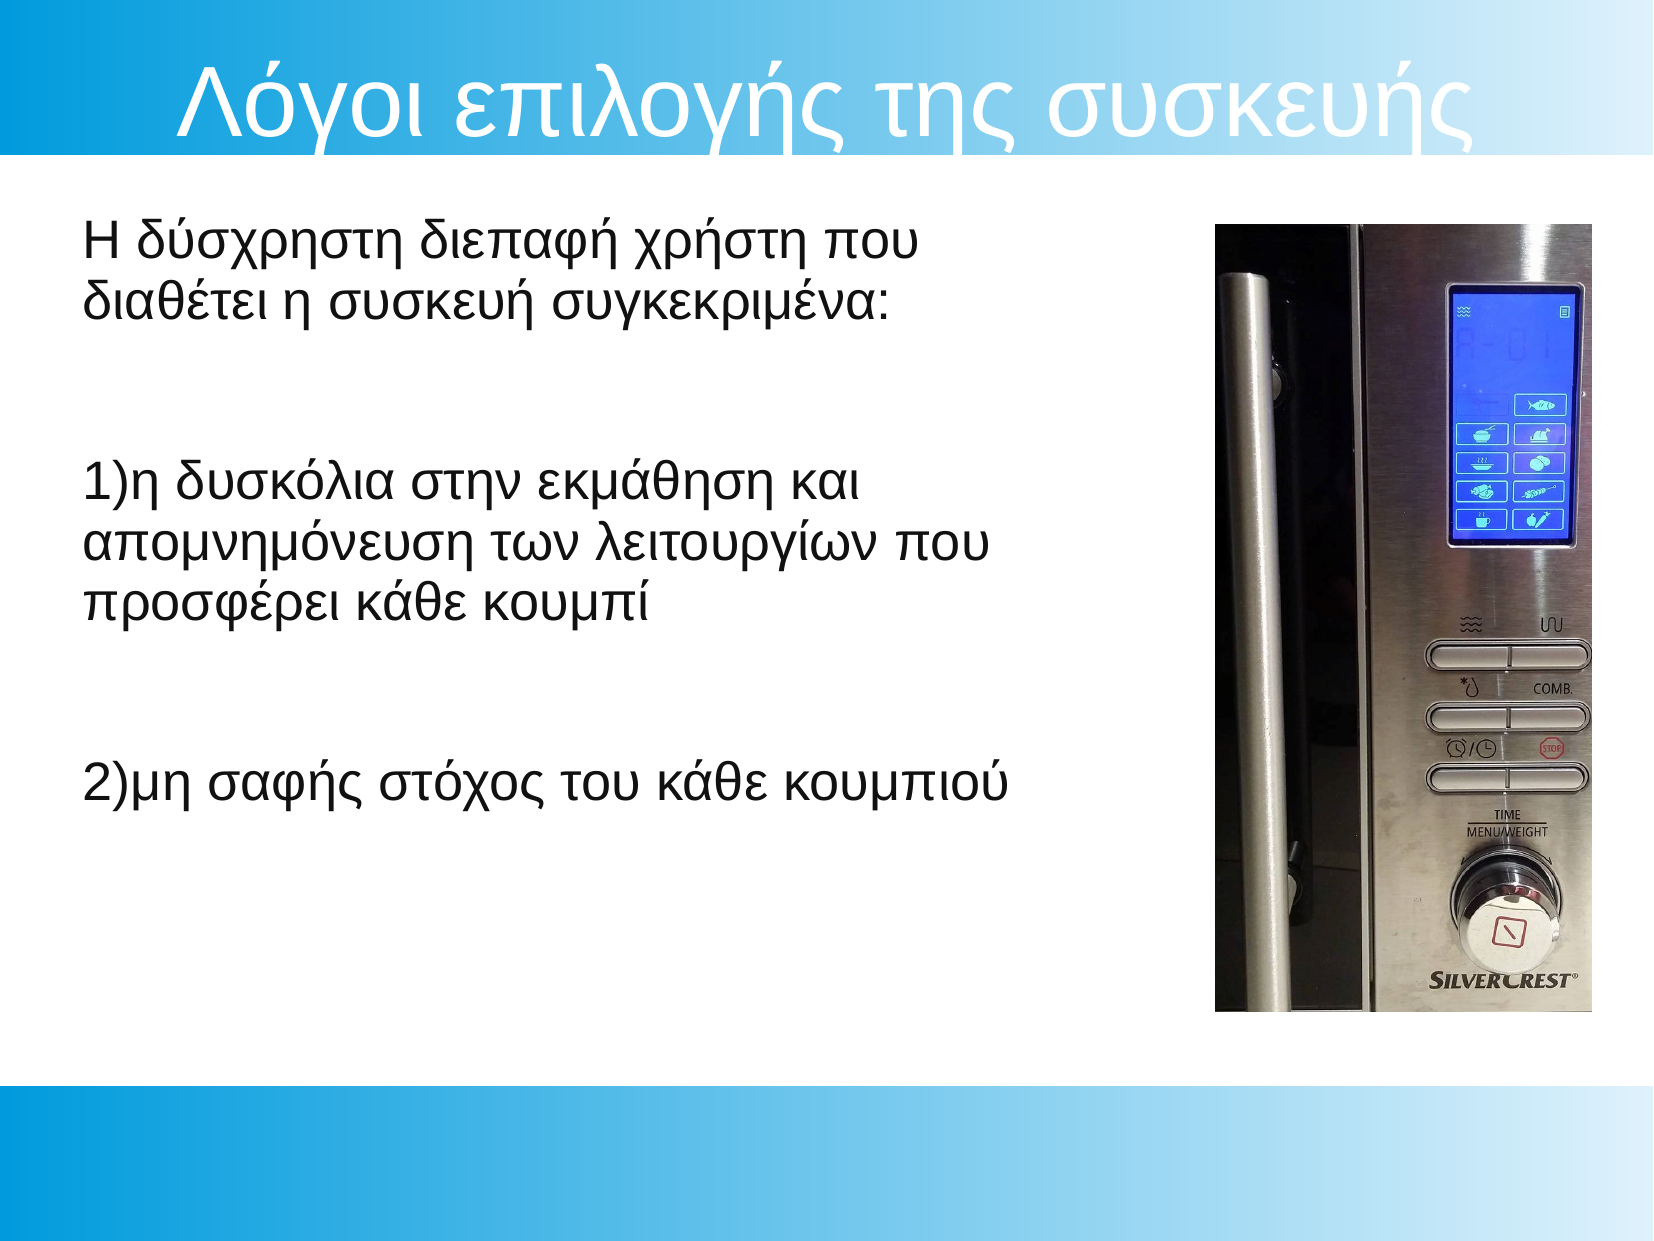

# Λόγοι επιλογής της συσκευής
Η δύσχρηστη διεπαφή χρήστη που διαθέτει η συσκευή συγκεκριμένα:
1)η δυσκόλια στην εκμάθηση και απομνημόνευση των λειτουργίων που προσφέρει κάθε κουμπί
2)μη σαφής στόχος του κάθε κουμπιού